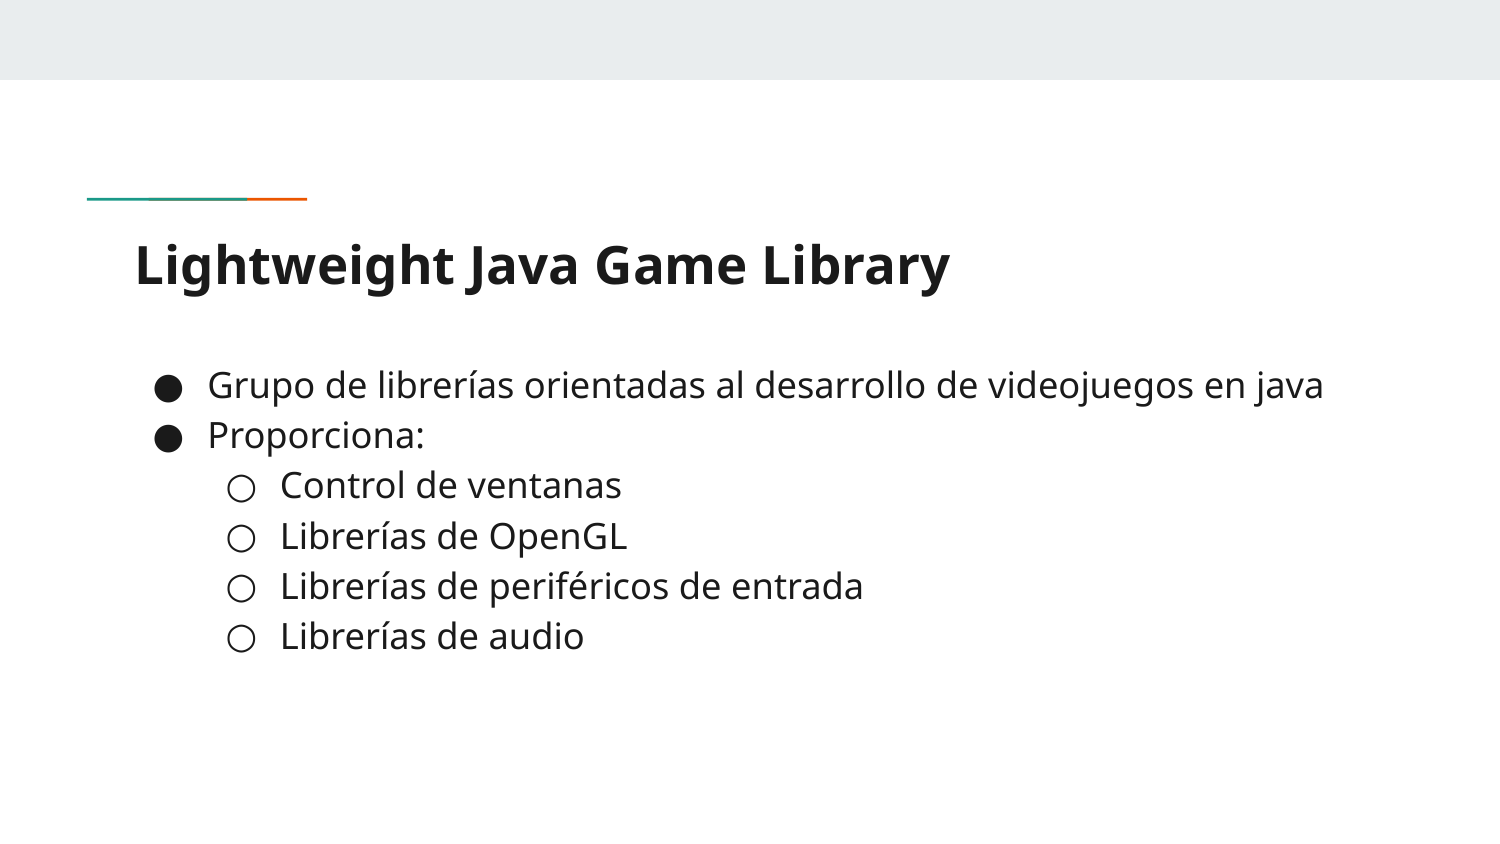

# Lightweight Java Game Library
Grupo de librerías orientadas al desarrollo de videojuegos en java
Proporciona:
Control de ventanas
Librerías de OpenGL
Librerías de periféricos de entrada
Librerías de audio